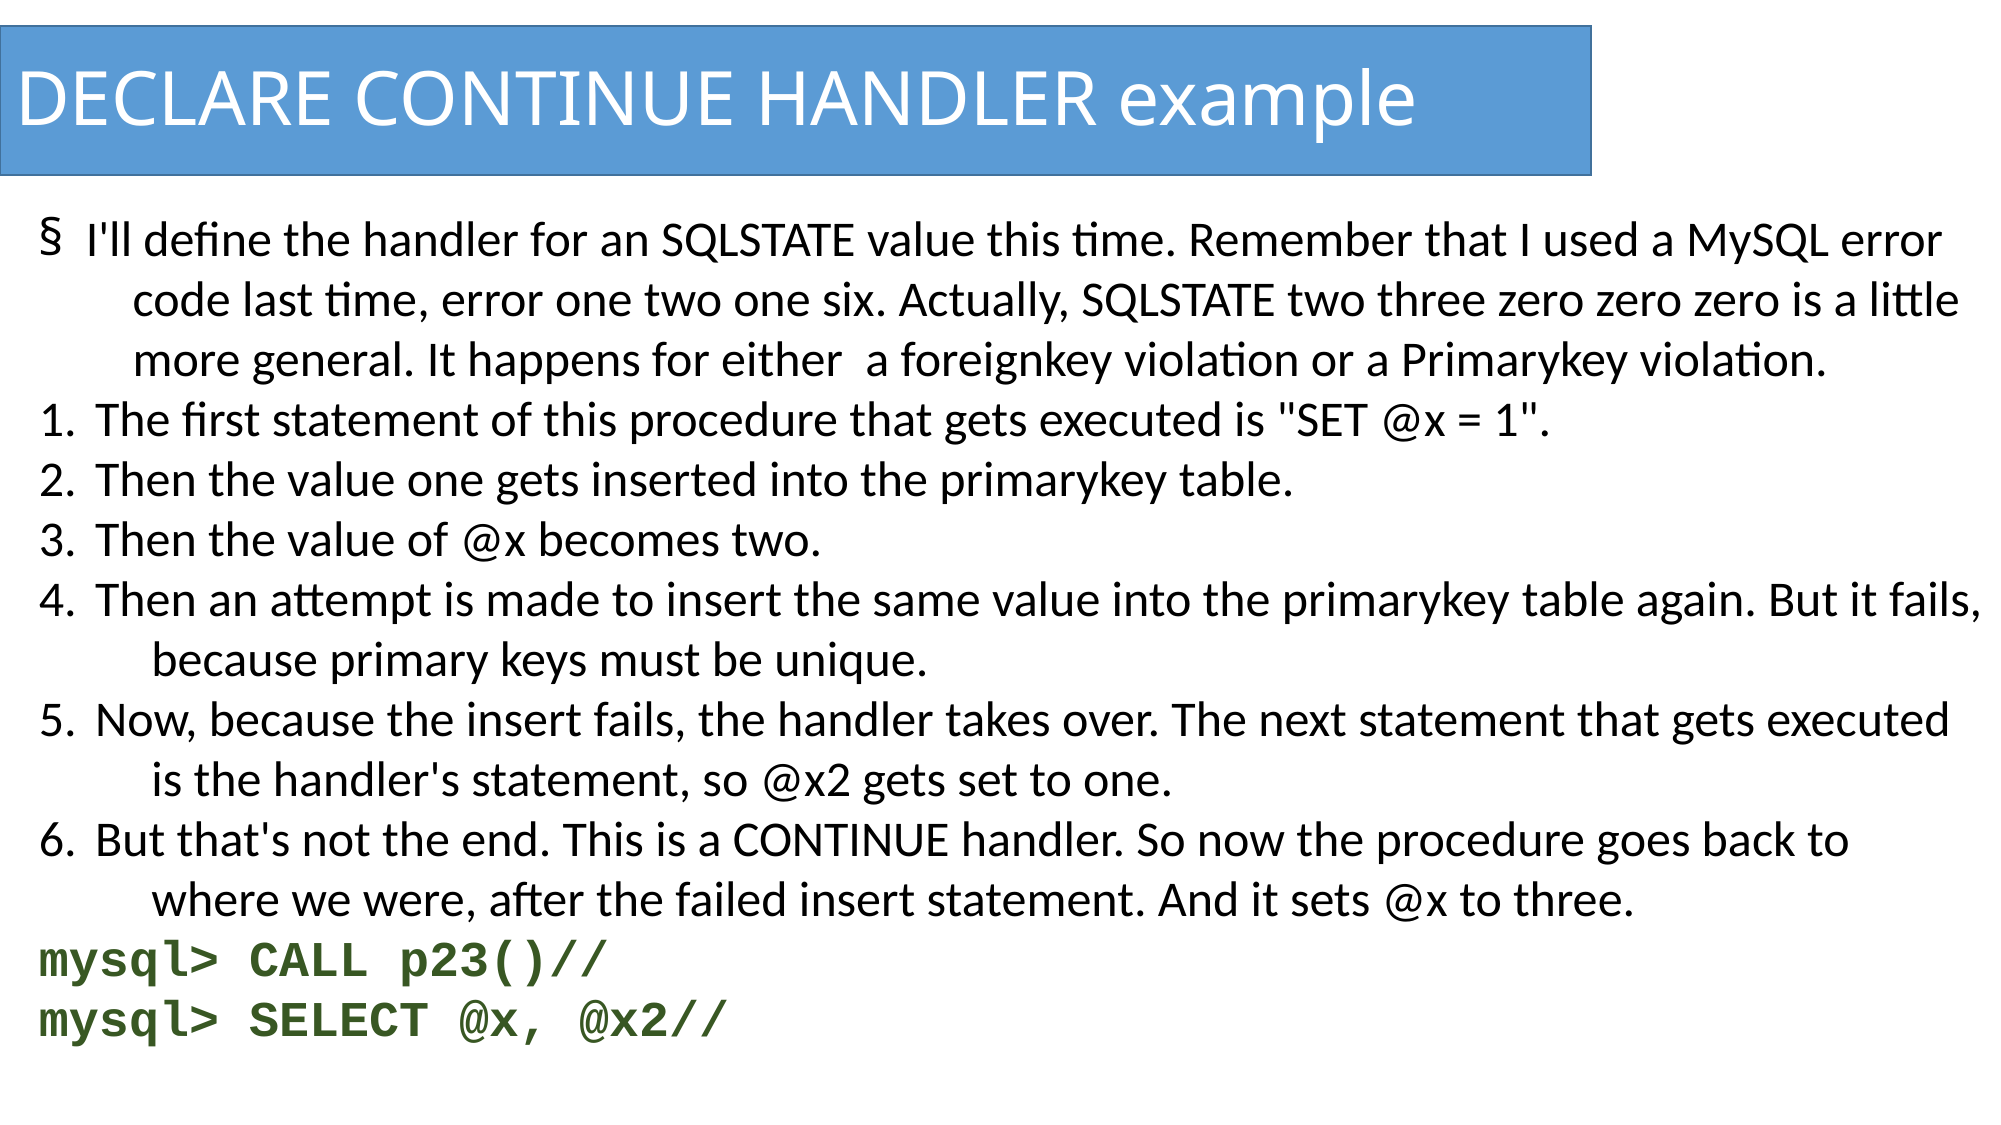

# DECLARE CONTINUE HANDLER example
I'll define the handler for an SQLSTATE value this time. Remember that I used a MySQL error code last time, error one two one six. Actually, SQLSTATE two three zero zero zero is a little more general. It happens for either a foreignkey violation or a Primarykey violation.
The first statement of this procedure that gets executed is "SET @x = 1".
Then the value one gets inserted into the primarykey table.
Then the value of @x becomes two.
Then an attempt is made to insert the same value into the primarykey table again. But it fails, because primary keys must be unique.
Now, because the insert fails, the handler takes over. The next statement that gets executed is the handler's statement, so @x2 gets set to one.
But that's not the end. This is a CONTINUE handler. So now the procedure goes back to where we were, after the failed insert statement. And it sets @x to three.
mysql> CALL p23()//
mysql> SELECT @x, @x2//